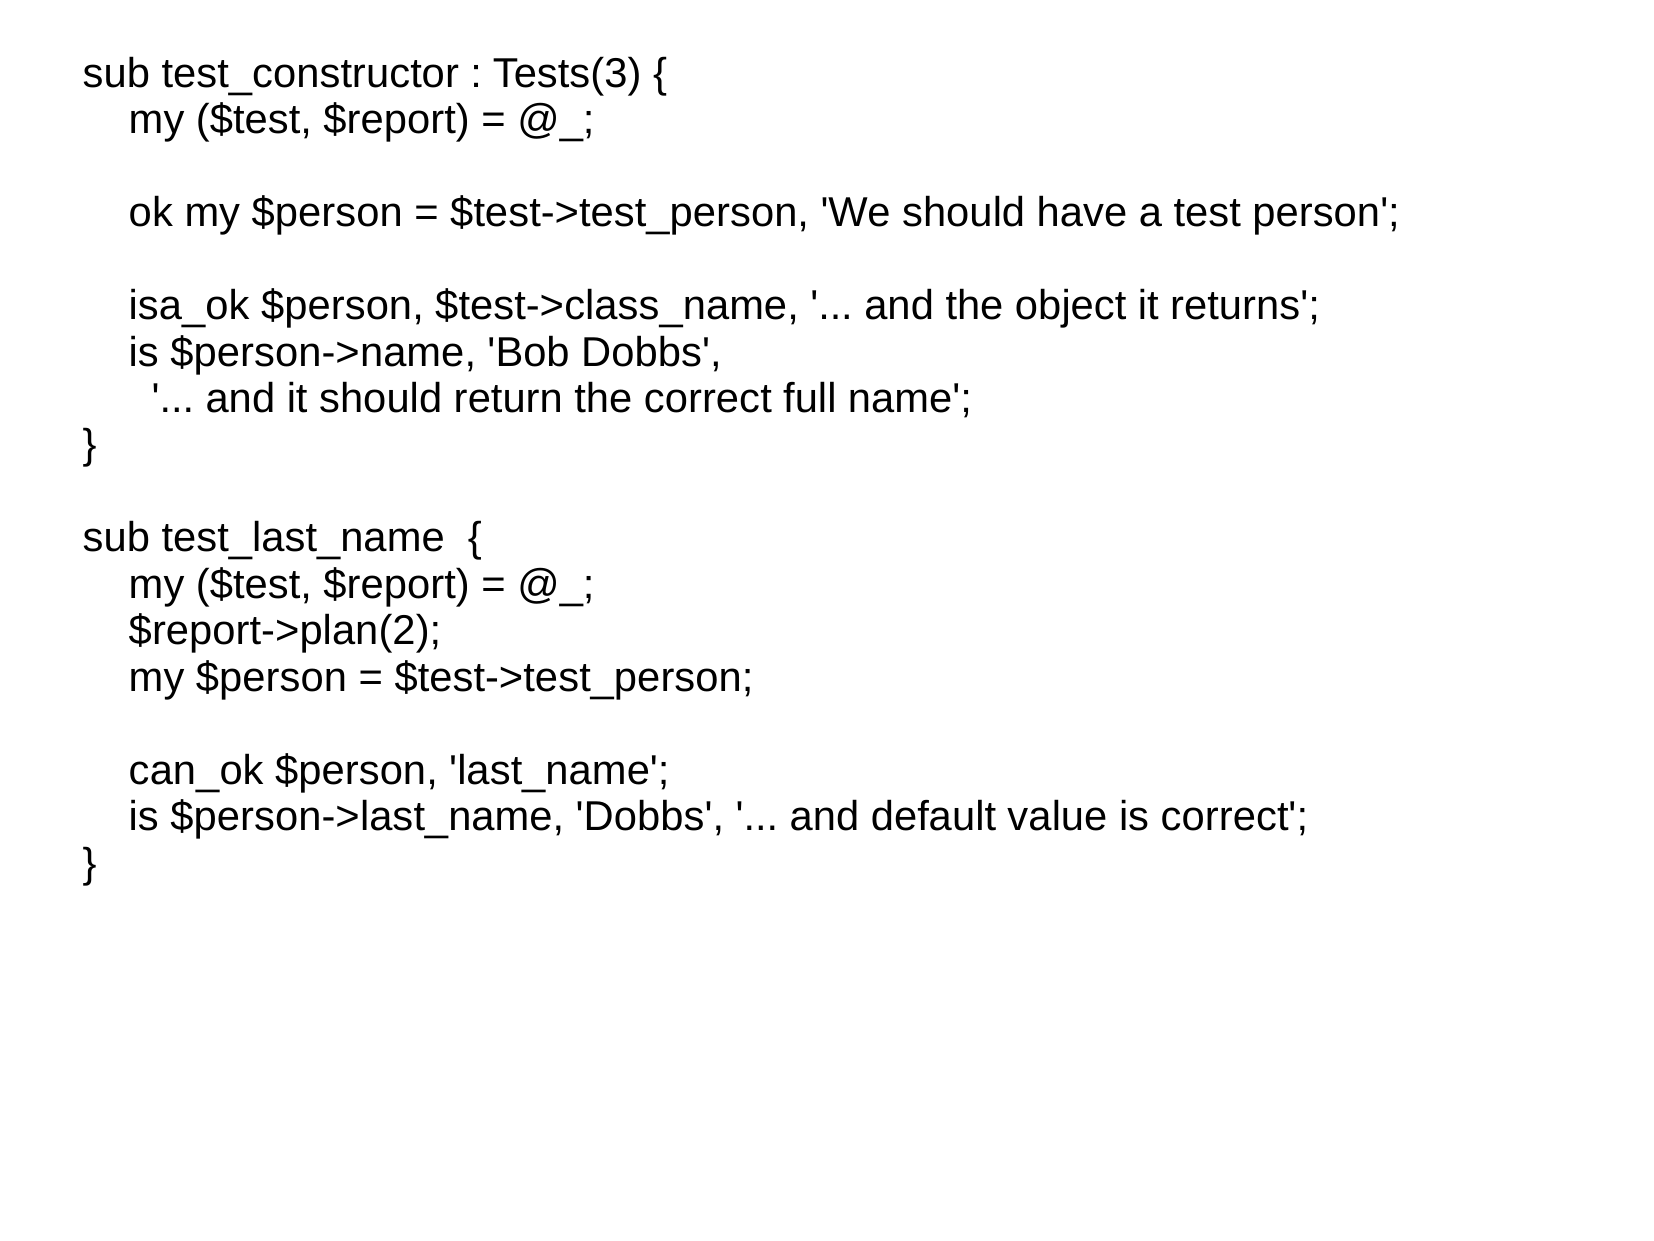

# sub test_constructor : Tests(3) {
 my ($test, $report) = @_;
 ok my $person = $test->test_person, 'We should have a test person';
 isa_ok $person, $test->class_name, '... and the object it returns';
 is $person->name, 'Bob Dobbs',
 '... and it should return the correct full name';
}
sub test_last_name {
 my ($test, $report) = @_;
 $report->plan(2);
 my $person = $test->test_person;
 can_ok $person, 'last_name';
 is $person->last_name, 'Dobbs', '... and default value is correct';
}